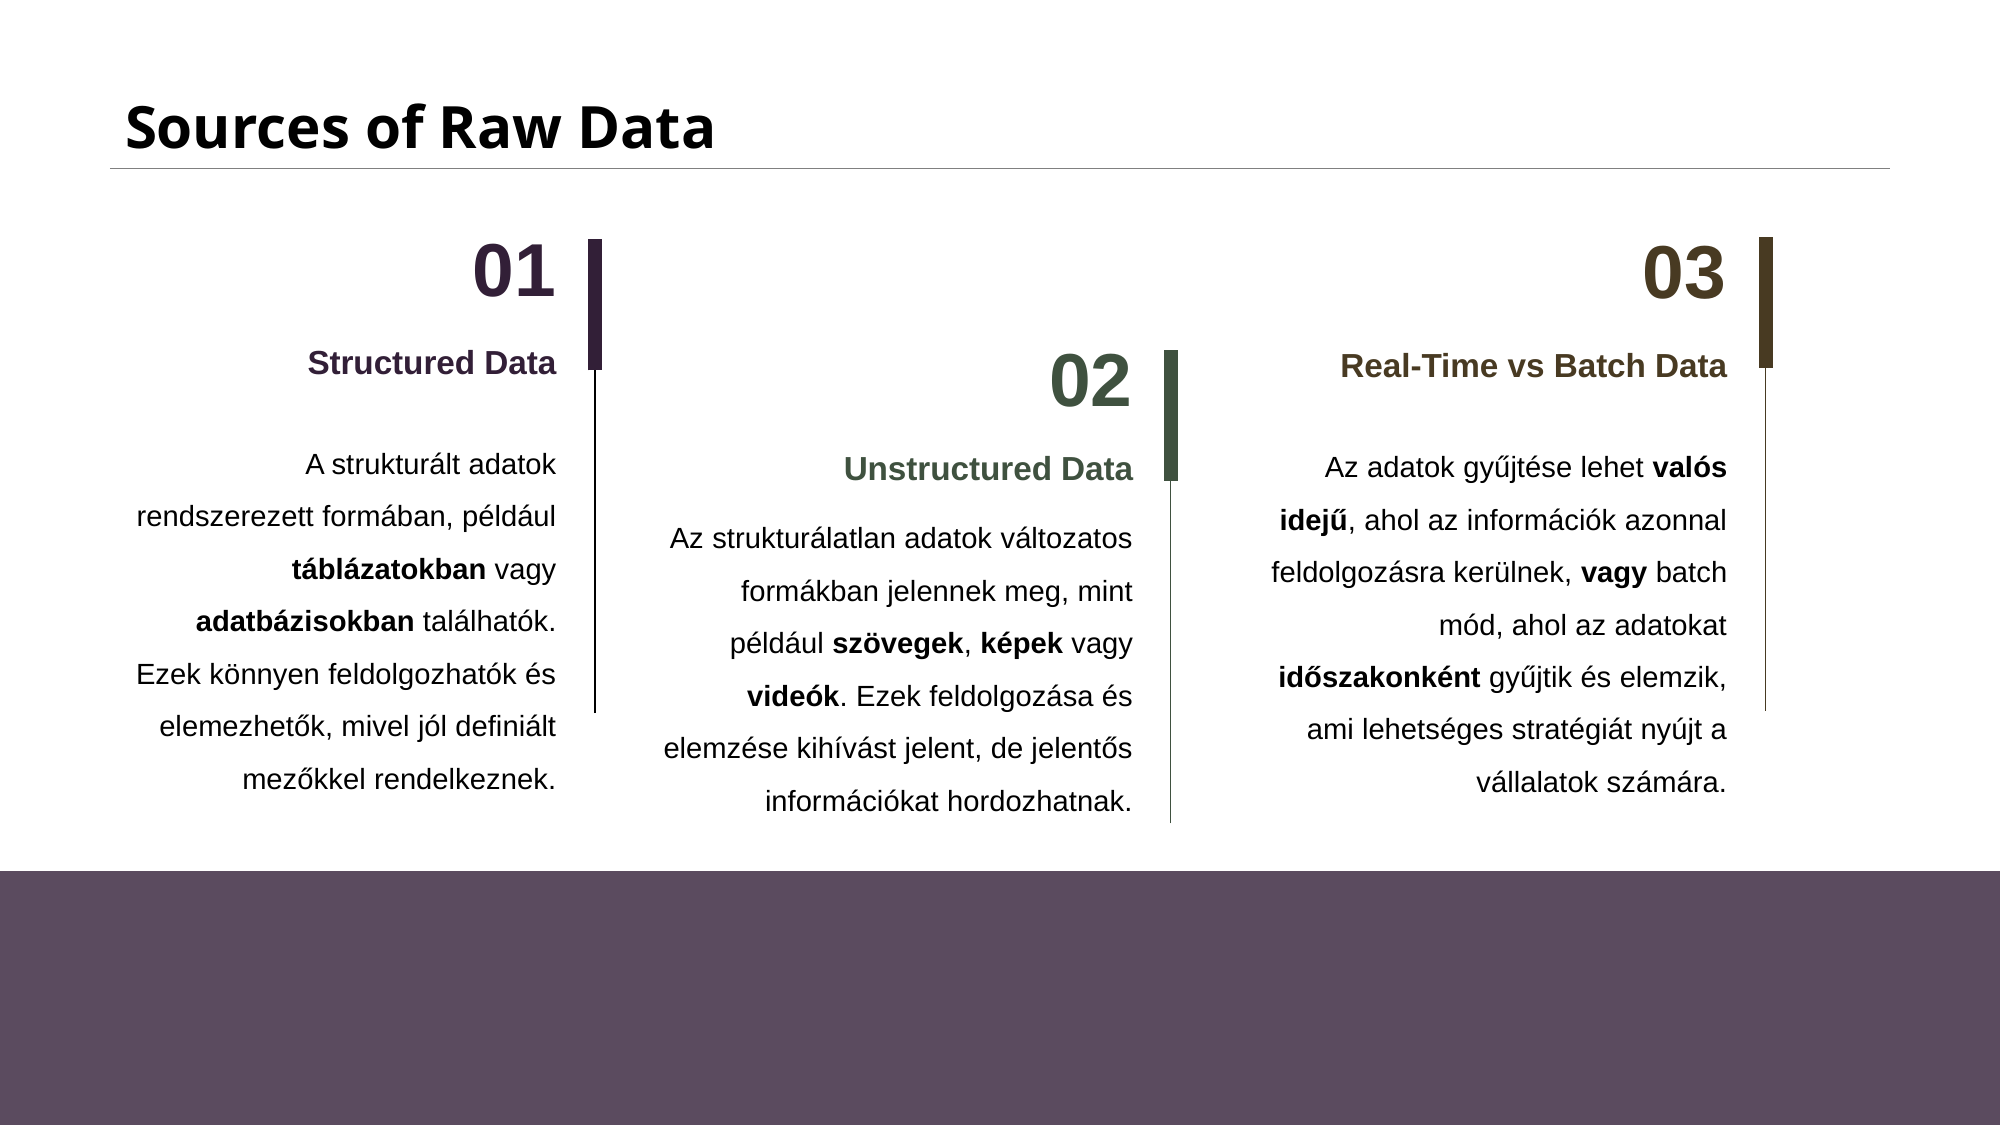

# Sources of Raw Data
01
03
02
Structured Data
Real-Time vs Batch Data
A strukturált adatok rendszerezett formában, például táblázatokban vagy adatbázisokban találhatók. Ezek könnyen feldolgozhatók és elemezhetők, mivel jól definiált mezőkkel rendelkeznek.
Az adatok gyűjtése lehet valós idejű, ahol az információk azonnal feldolgozásra kerülnek, vagy batch mód, ahol az adatokat időszakonként gyűjtik és elemzik, ami lehetséges stratégiát nyújt a vállalatok számára.
Unstructured Data
Az strukturálatlan adatok változatos formákban jelennek meg, mint például szövegek, képek vagy videók. Ezek feldolgozása és elemzése kihívást jelent, de jelentős információkat hordozhatnak.